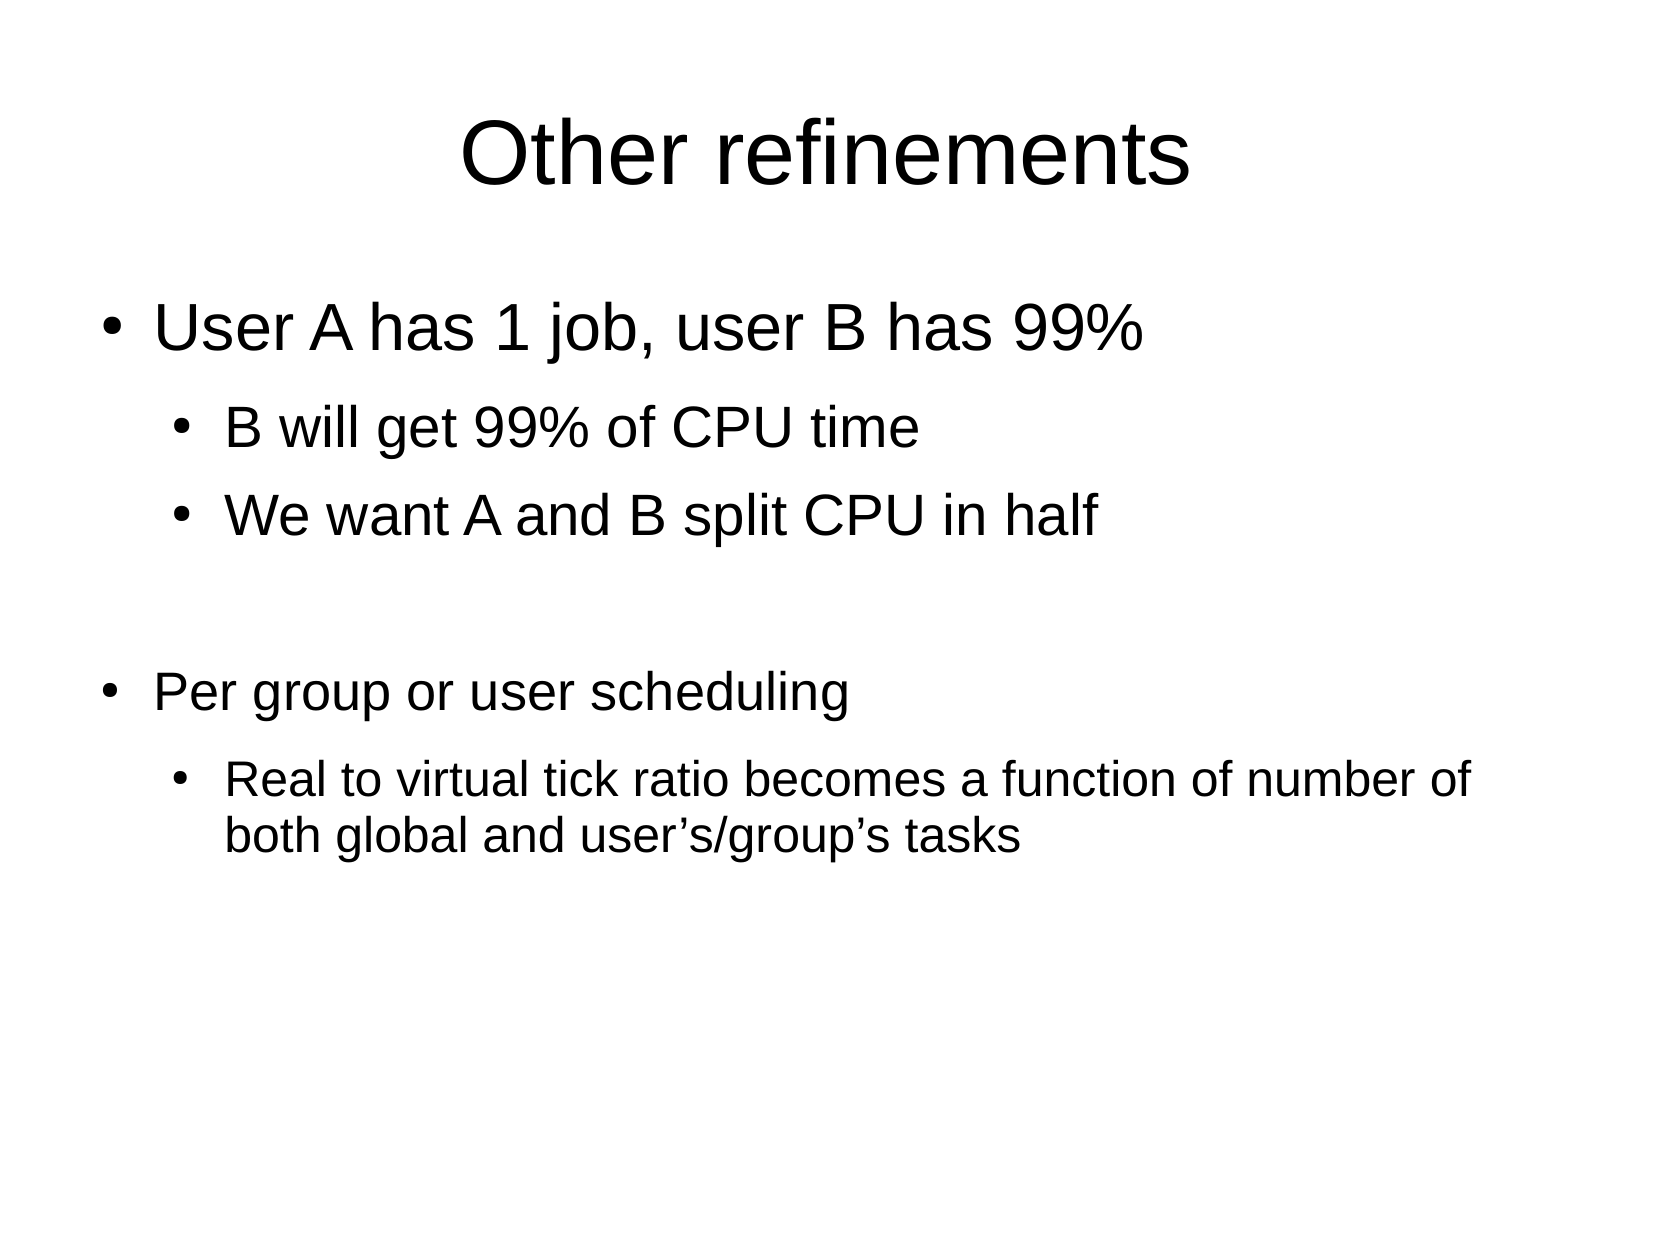

# Other refinements
User A has 1 job, user B has 99%
B will get 99% of CPU time
We want A and B split CPU in half
Per group or user scheduling
Real to virtual tick ratio becomes a function of number of both global and user’s/group’s tasks